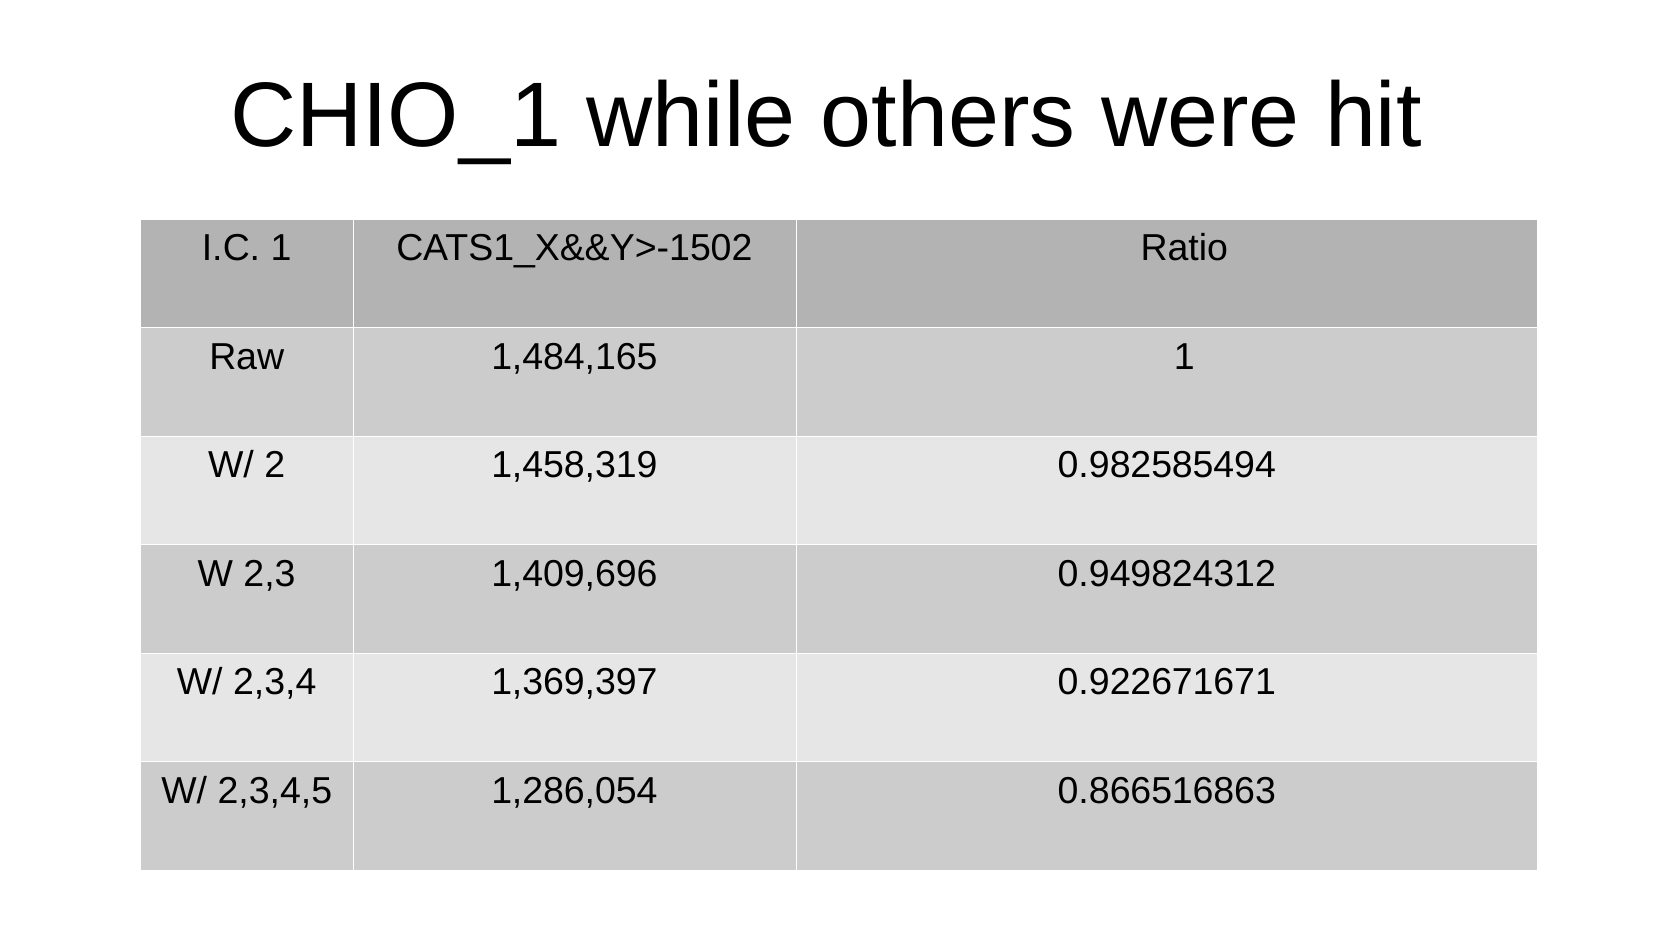

# CHIO_1 while others were hit
| I.C. 1 | CATS1\_X&&Y>-1502 | Ratio |
| --- | --- | --- |
| Raw | 1,484,165 | 1 |
| W/ 2 | 1,458,319 | 0.982585494 |
| W 2,3 | 1,409,696 | 0.949824312 |
| W/ 2,3,4 | 1,369,397 | 0.922671671 |
| W/ 2,3,4,5 | 1,286,054 | 0.866516863 |